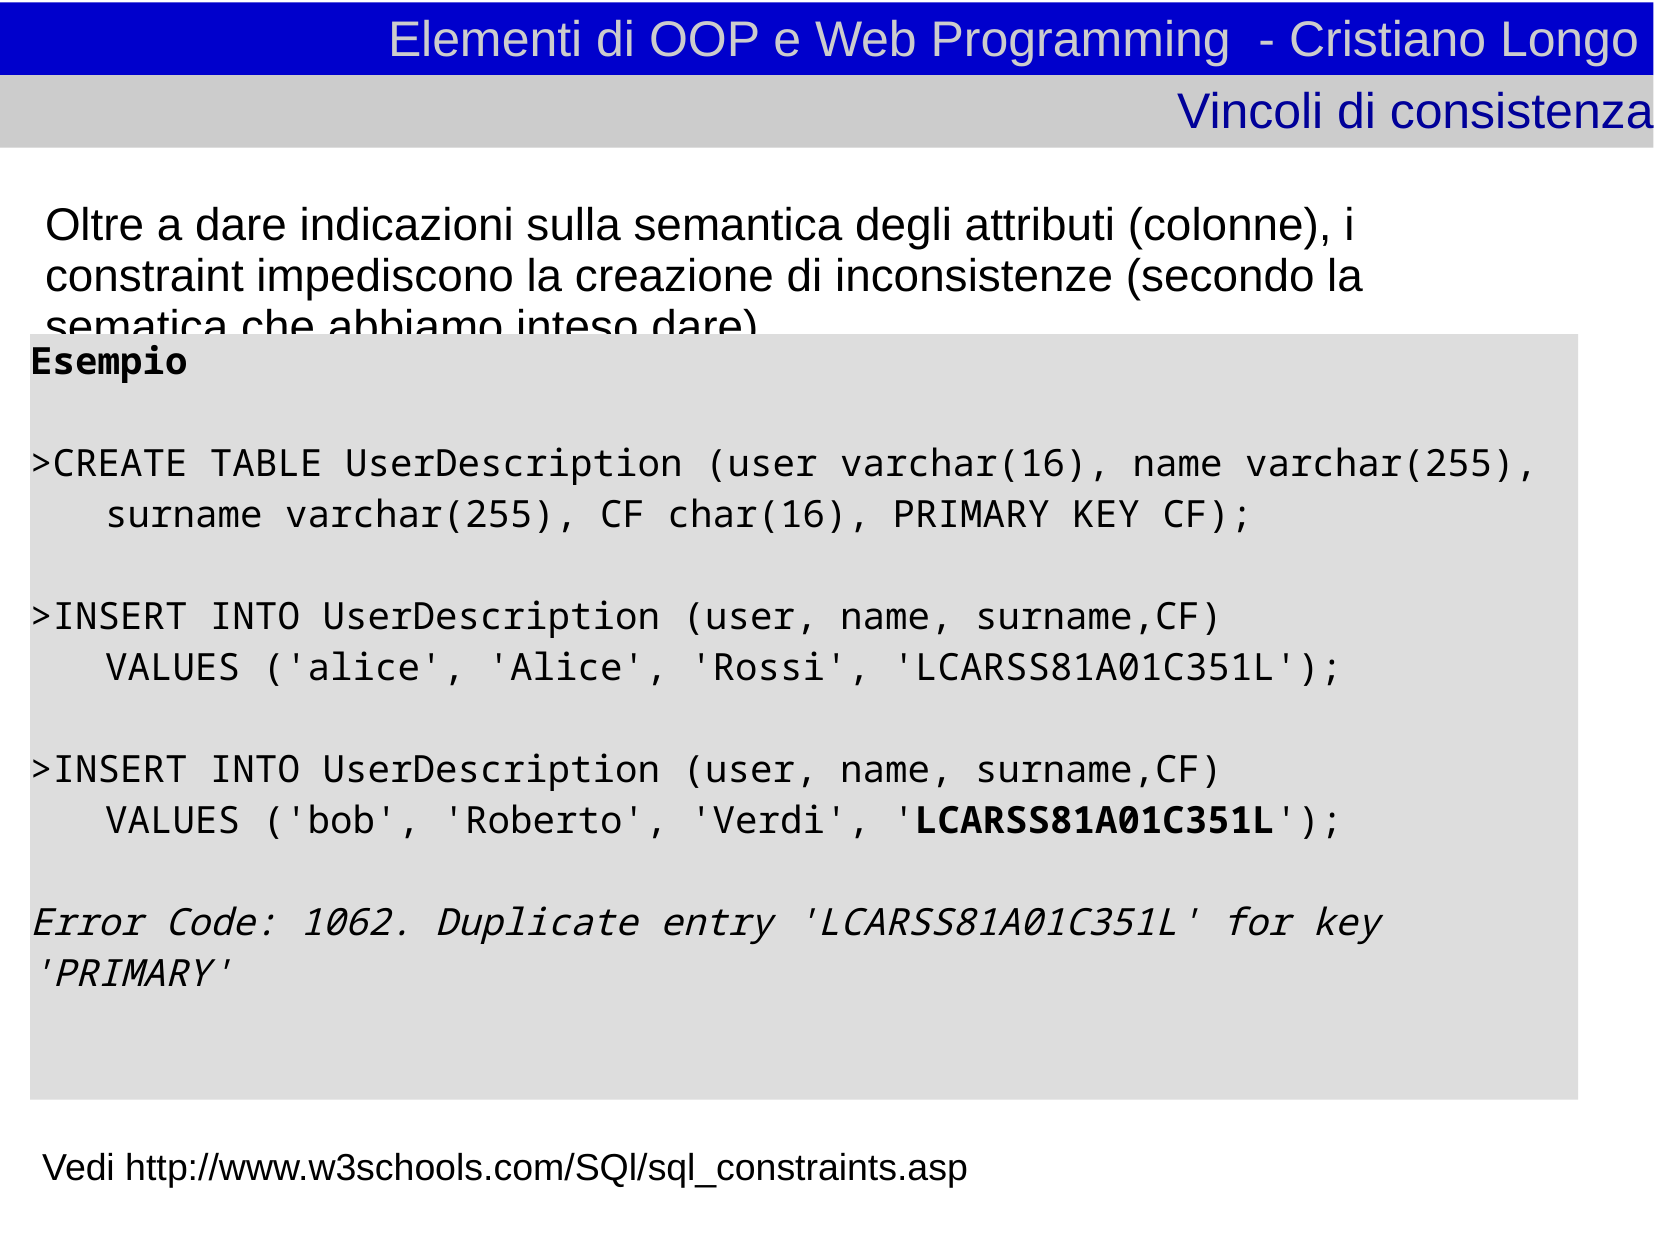

# Elementi di OOP e Web Programming - Cristiano Longo
Vincoli di consistenza
Oltre a dare indicazioni sulla semantica degli attributi (colonne), i constraint impediscono la creazione di inconsistenze (secondo la sematica che abbiamo inteso dare).
Esempio
>CREATE TABLE UserDescription (user varchar(16), name varchar(255),
	surname varchar(255), CF char(16), PRIMARY KEY CF);
>INSERT INTO UserDescription (user, name, surname,CF)
	VALUES ('alice', 'Alice', 'Rossi', 'LCARSS81A01C351L');
>INSERT INTO UserDescription (user, name, surname,CF)
	VALUES ('bob', 'Roberto', 'Verdi', 'LCARSS81A01C351L');
Error Code: 1062. Duplicate entry 'LCARSS81A01C351L' for key 'PRIMARY'
Vedi http://www.w3schools.com/SQl/sql_constraints.asp